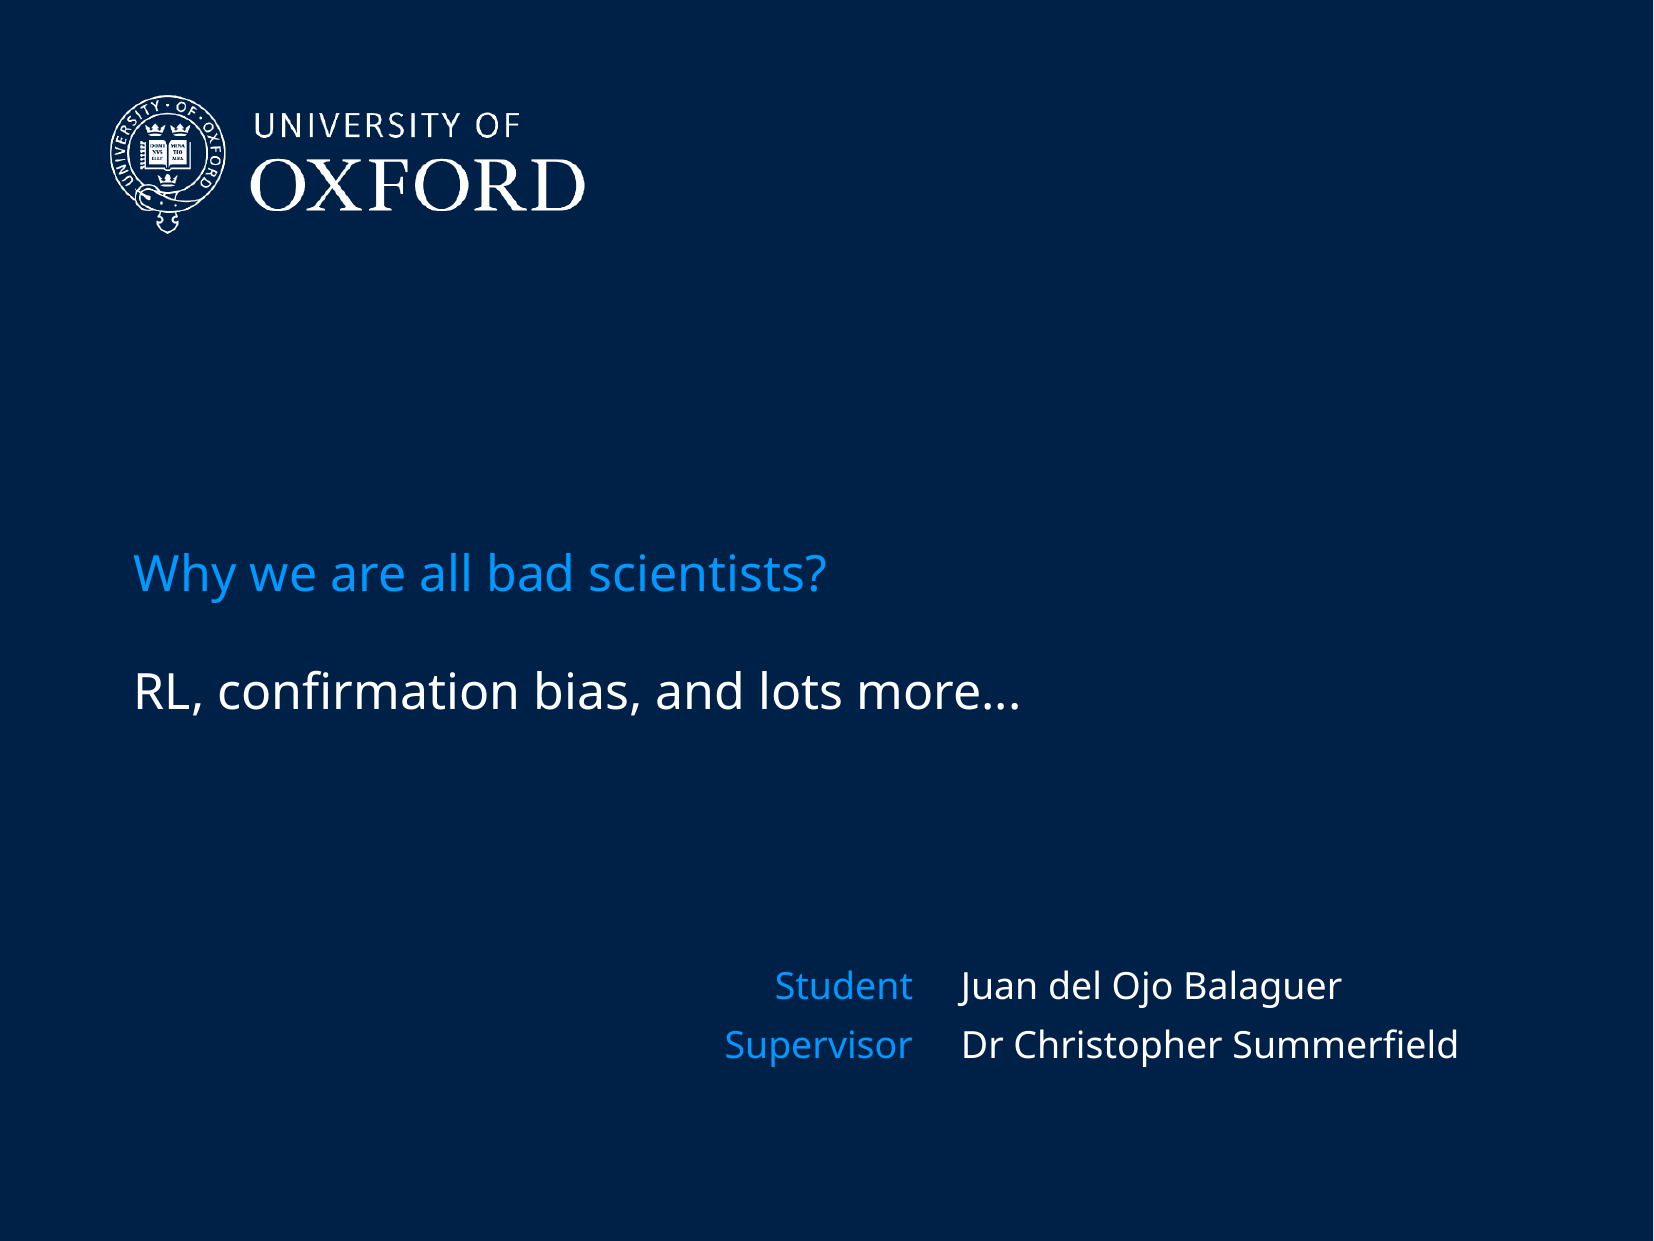

Why we are all bad scientists?
# RL, confirmation bias, and lots more...
Student
Juan del Ojo Balaguer
Supervisor
Dr Christopher Summerfield